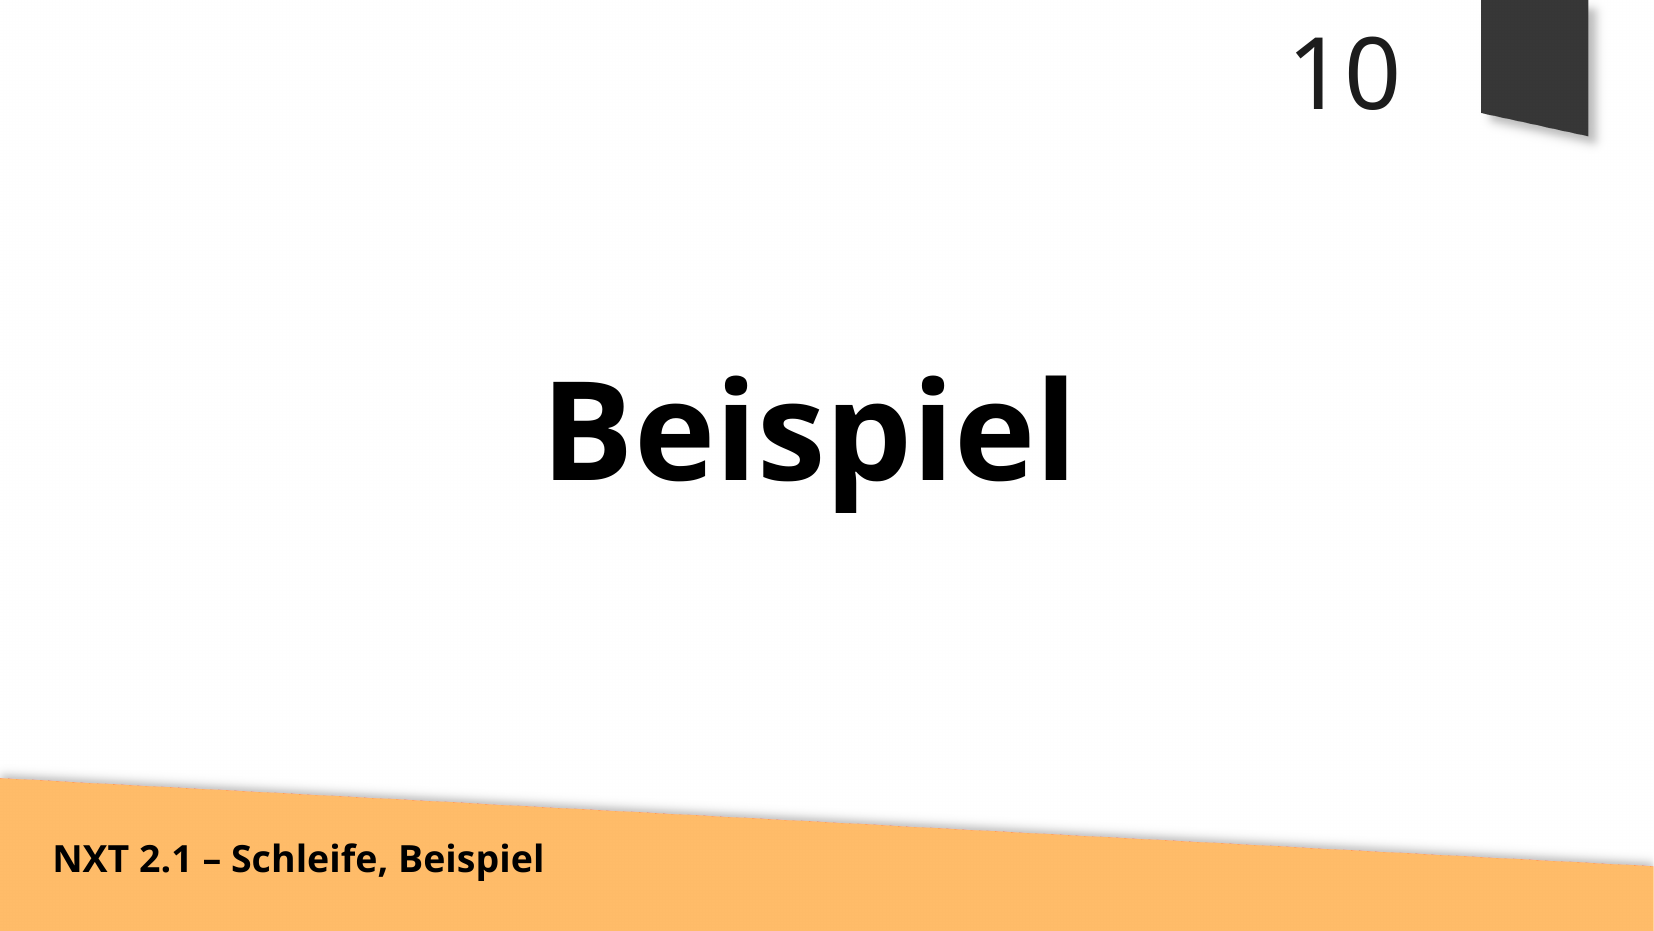

# Beispiel
NXT 2.1 – Schleife, Beispiel